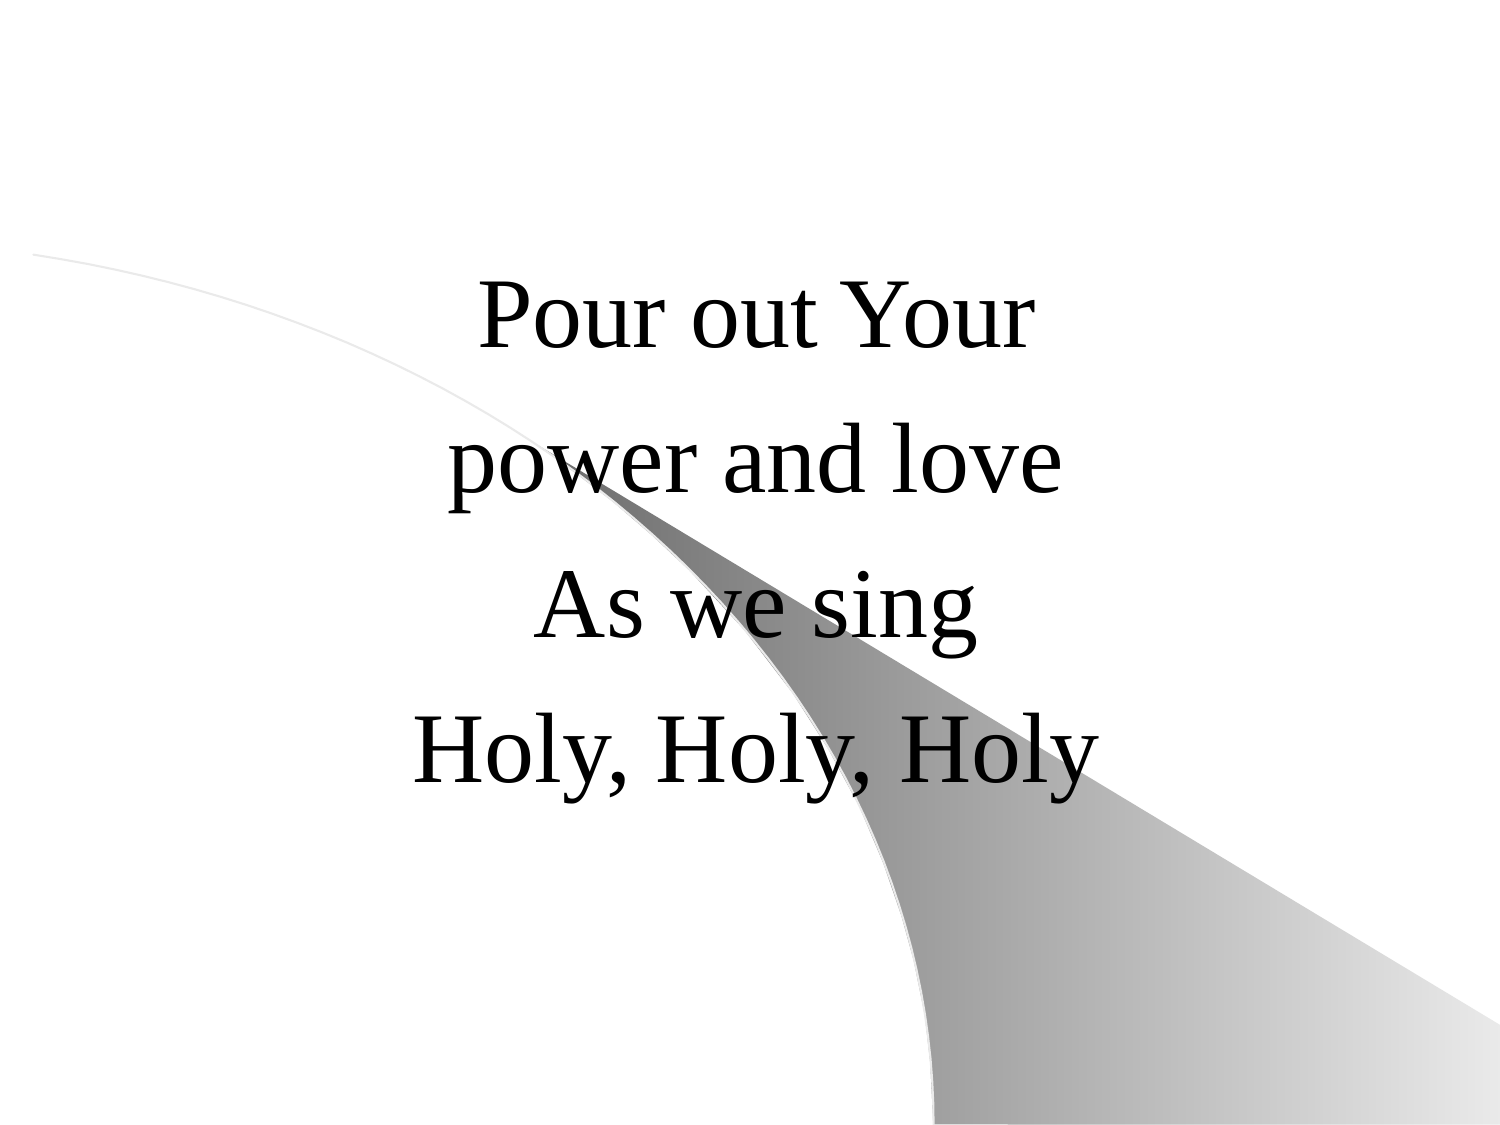

# Pour out Your
power and love
As we sing
Holy, Holy, Holy